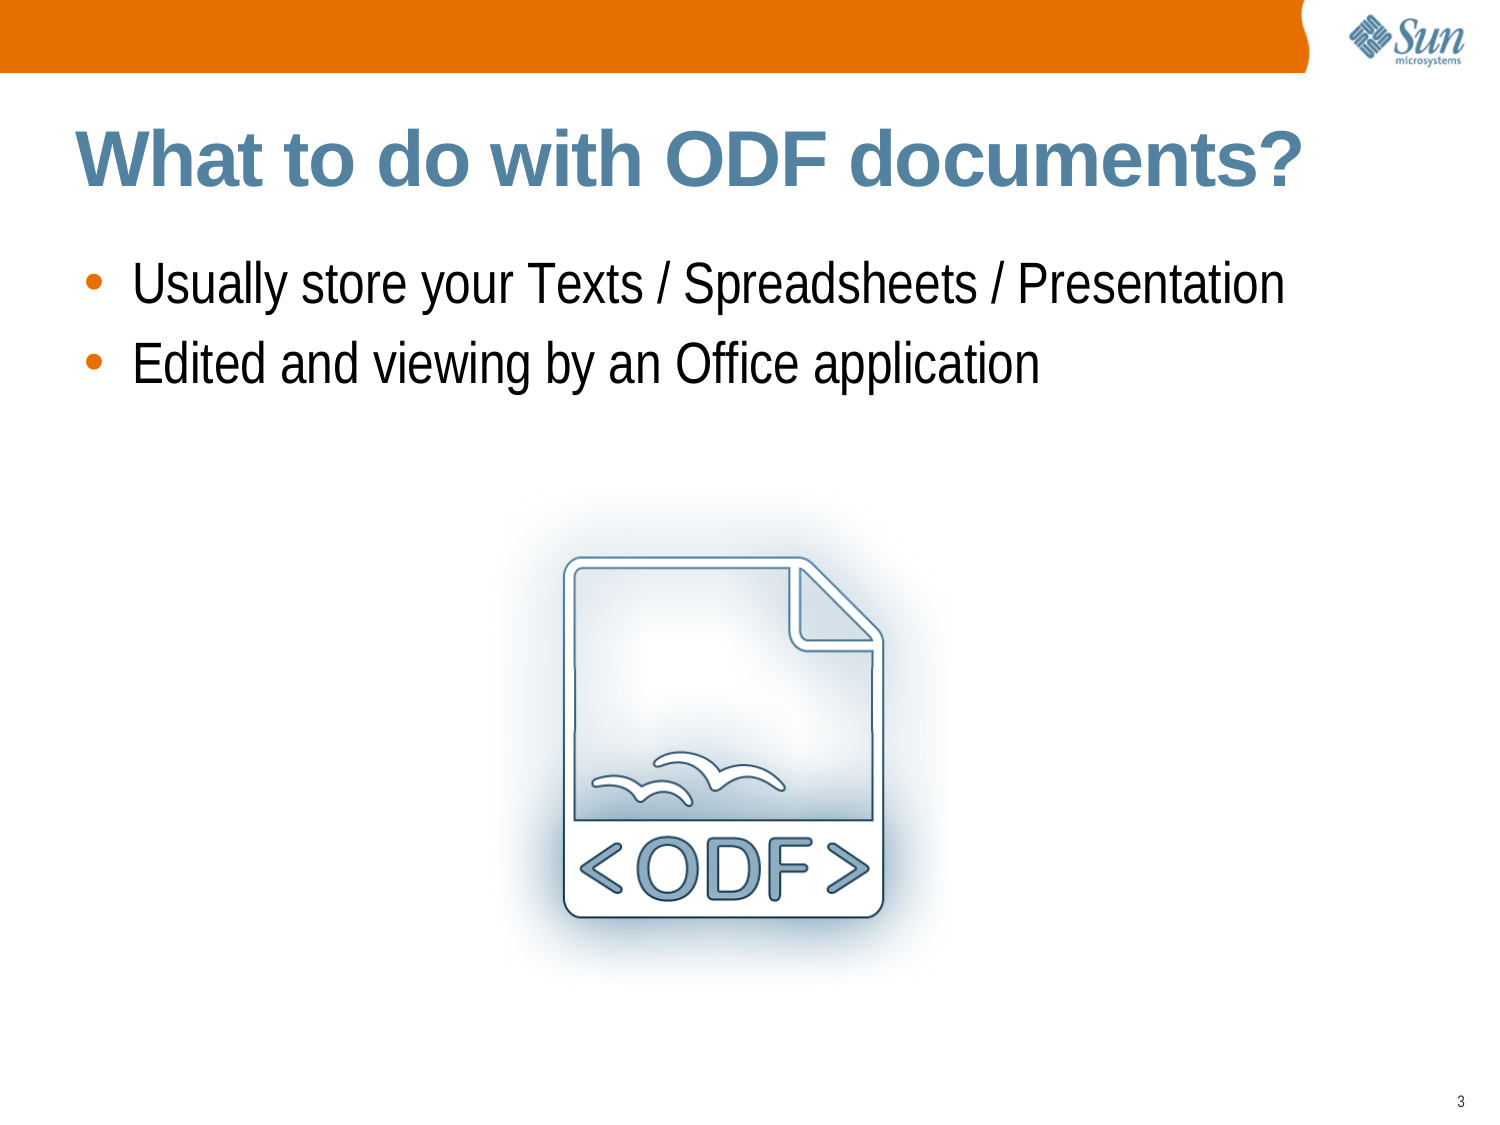

# What to do with ODF documents?
Usually store your Texts / Spreadsheets / Presentation
Edited and viewing by an Office application